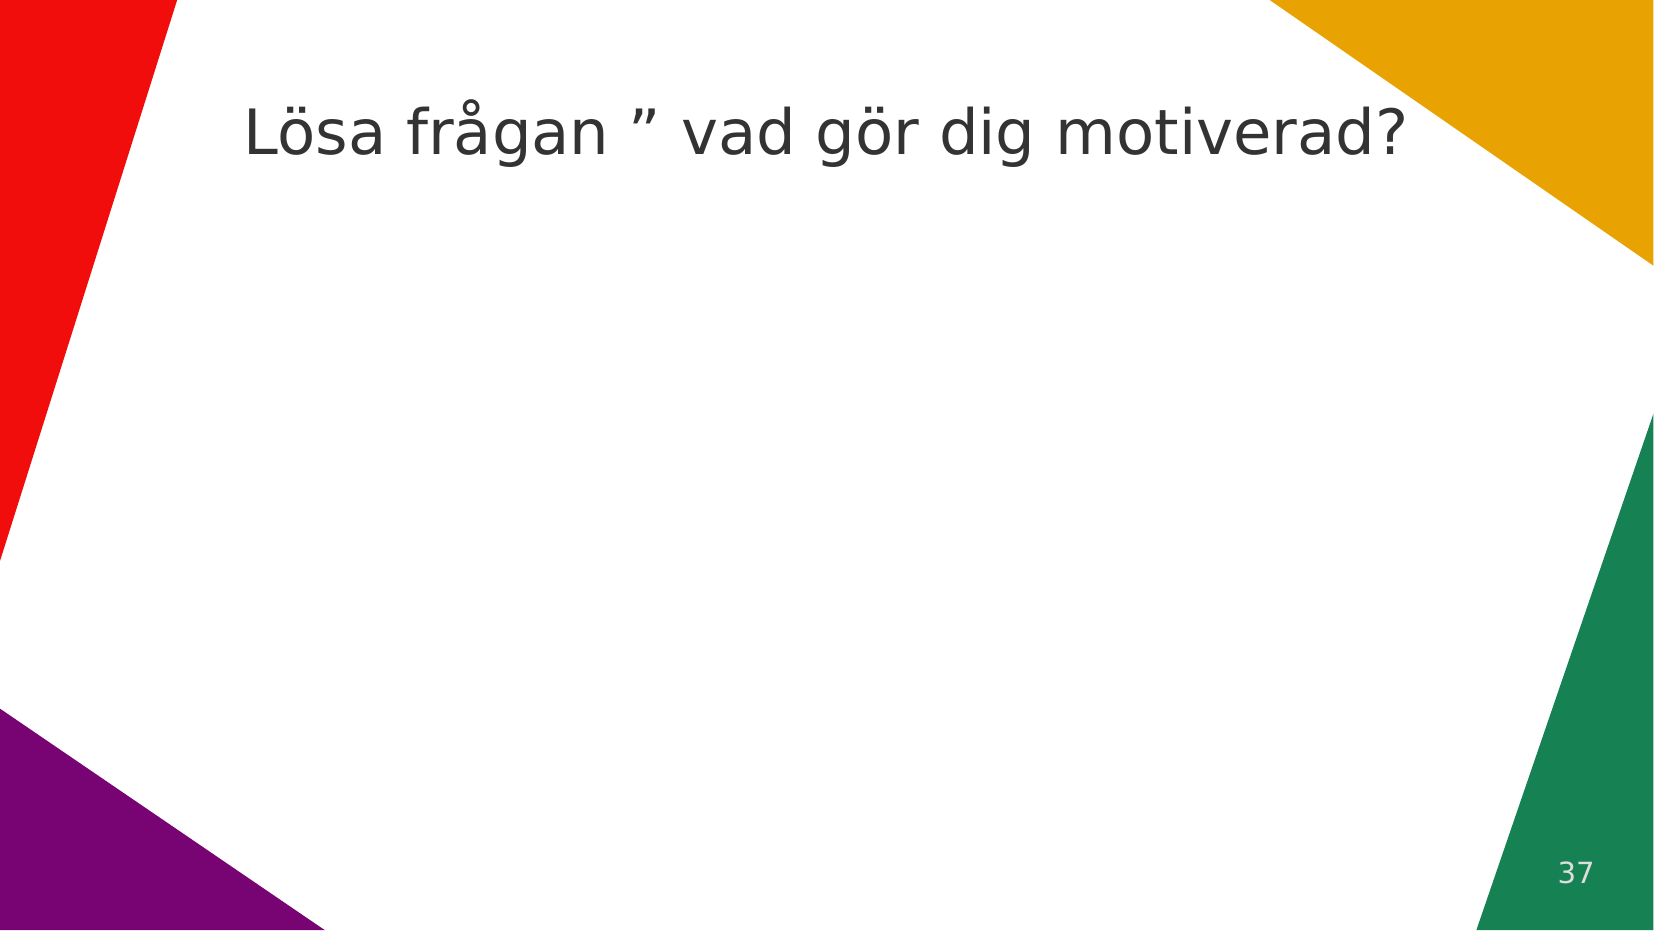

# Lösa frågan ” vad gör dig motiverad?
37